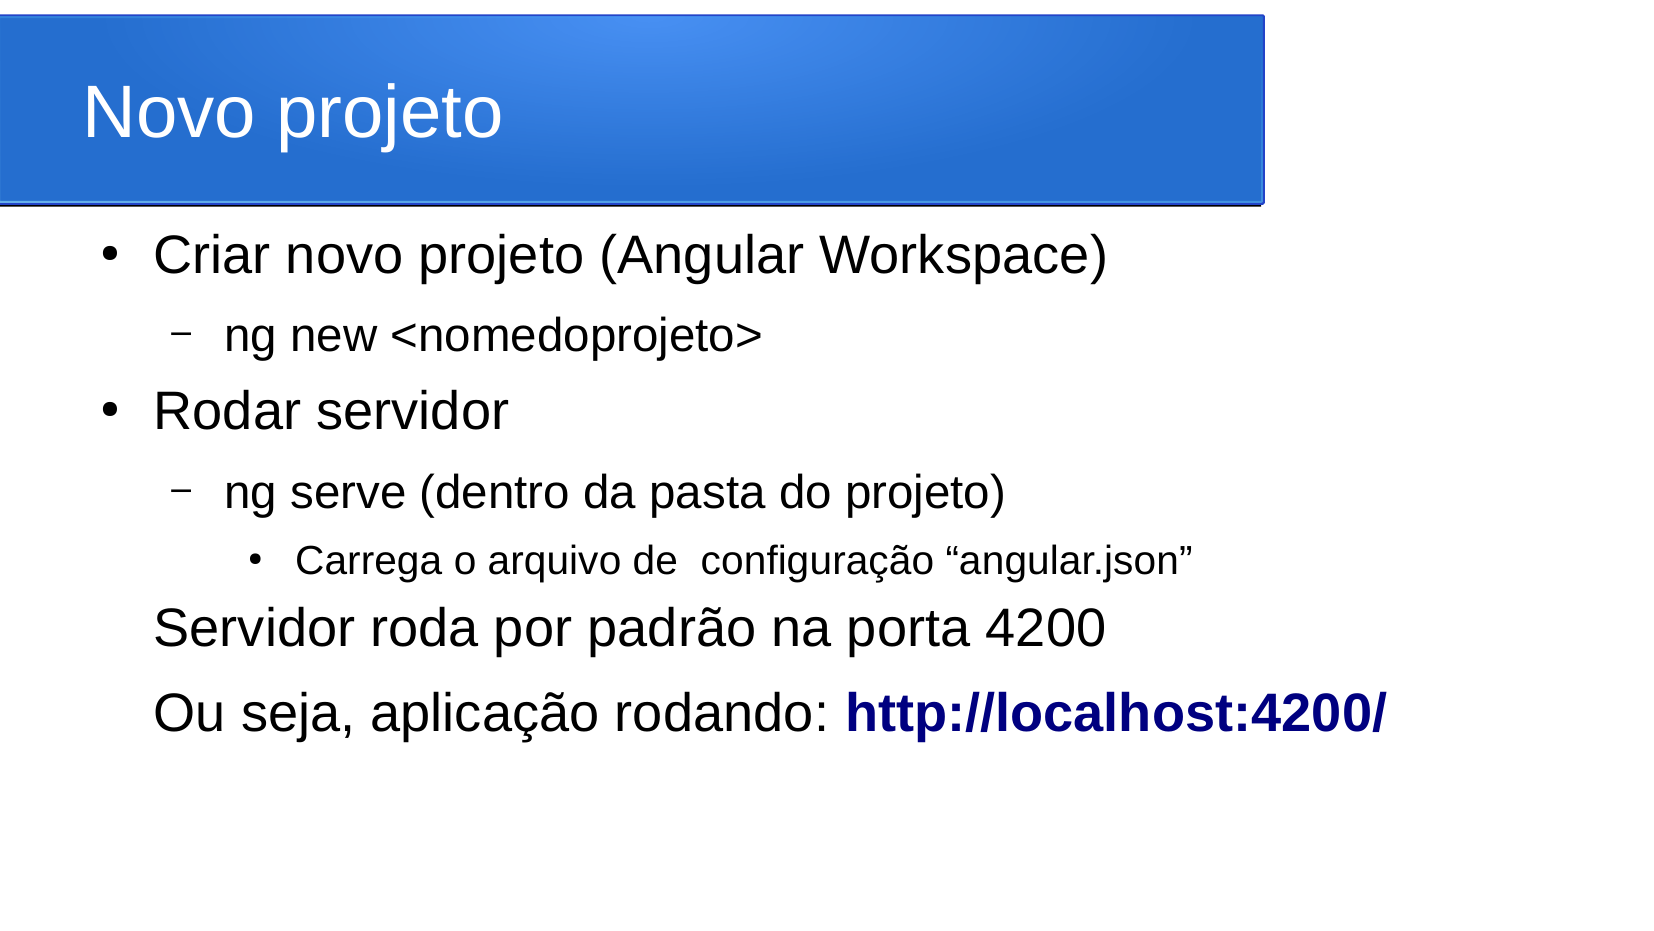

# Novo projeto
Criar novo projeto (Angular Workspace)
ng new <nomedoprojeto>
Rodar servidor
ng serve (dentro da pasta do projeto)
Carrega o arquivo de configuração “angular.json”
Servidor roda por padrão na porta 4200
Ou seja, aplicação rodando: http://localhost:4200/